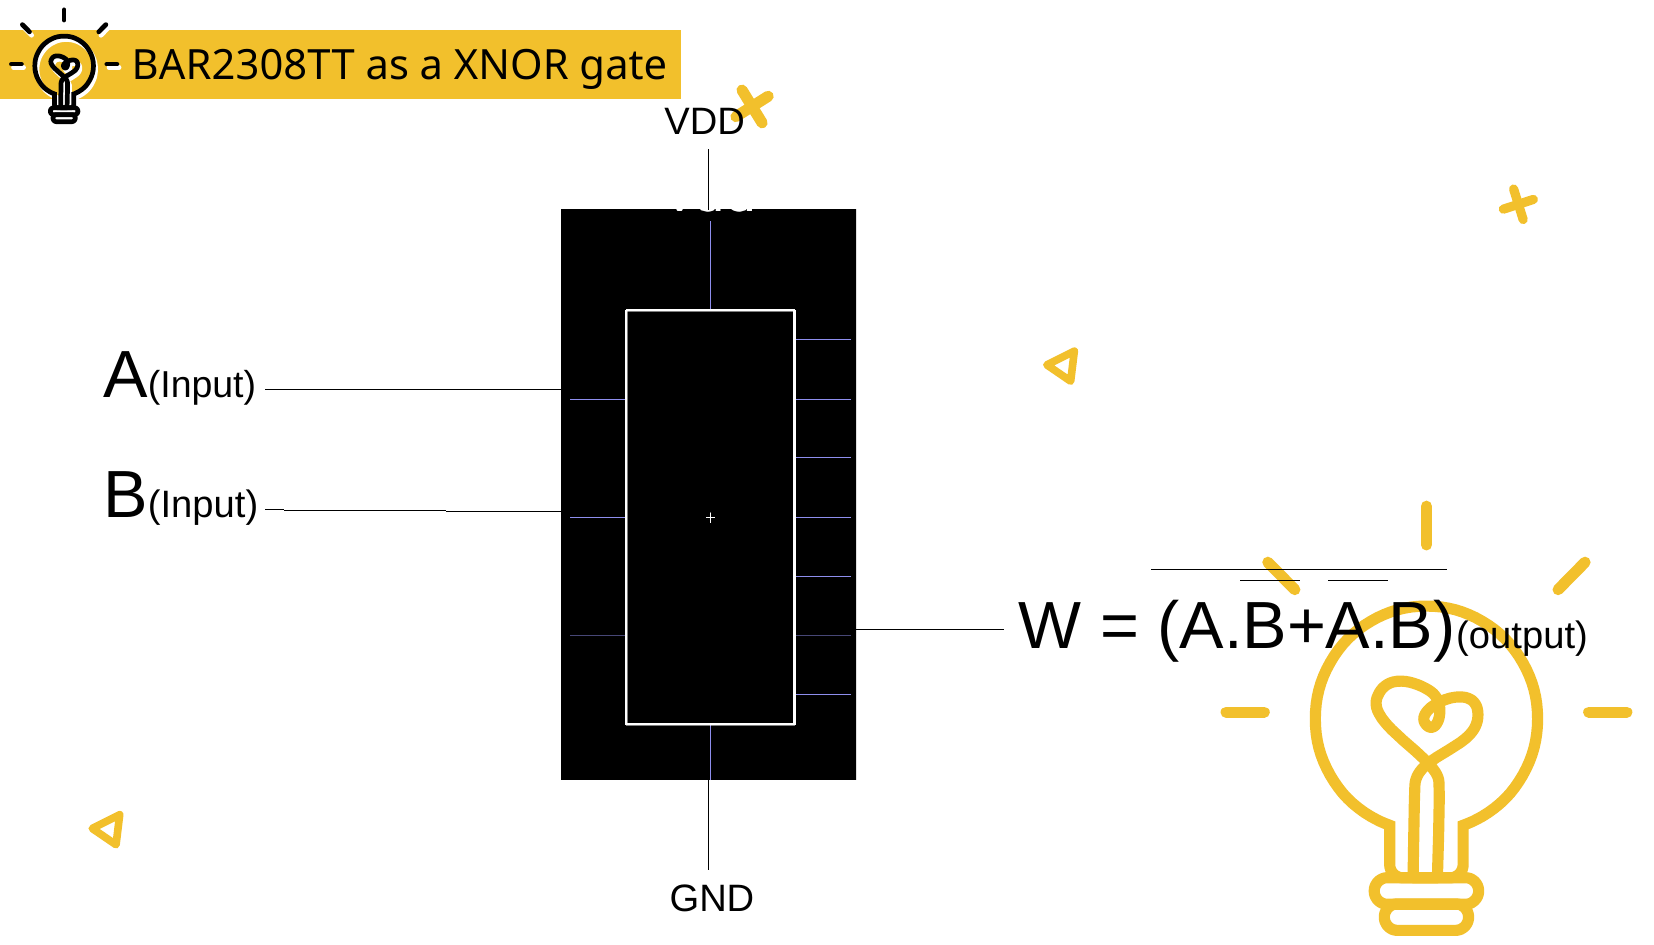

# BAR2308TT as a XNOR gate
VDD
A(Input)
B(Input)
W = (A.B+A.B)(output)
GND